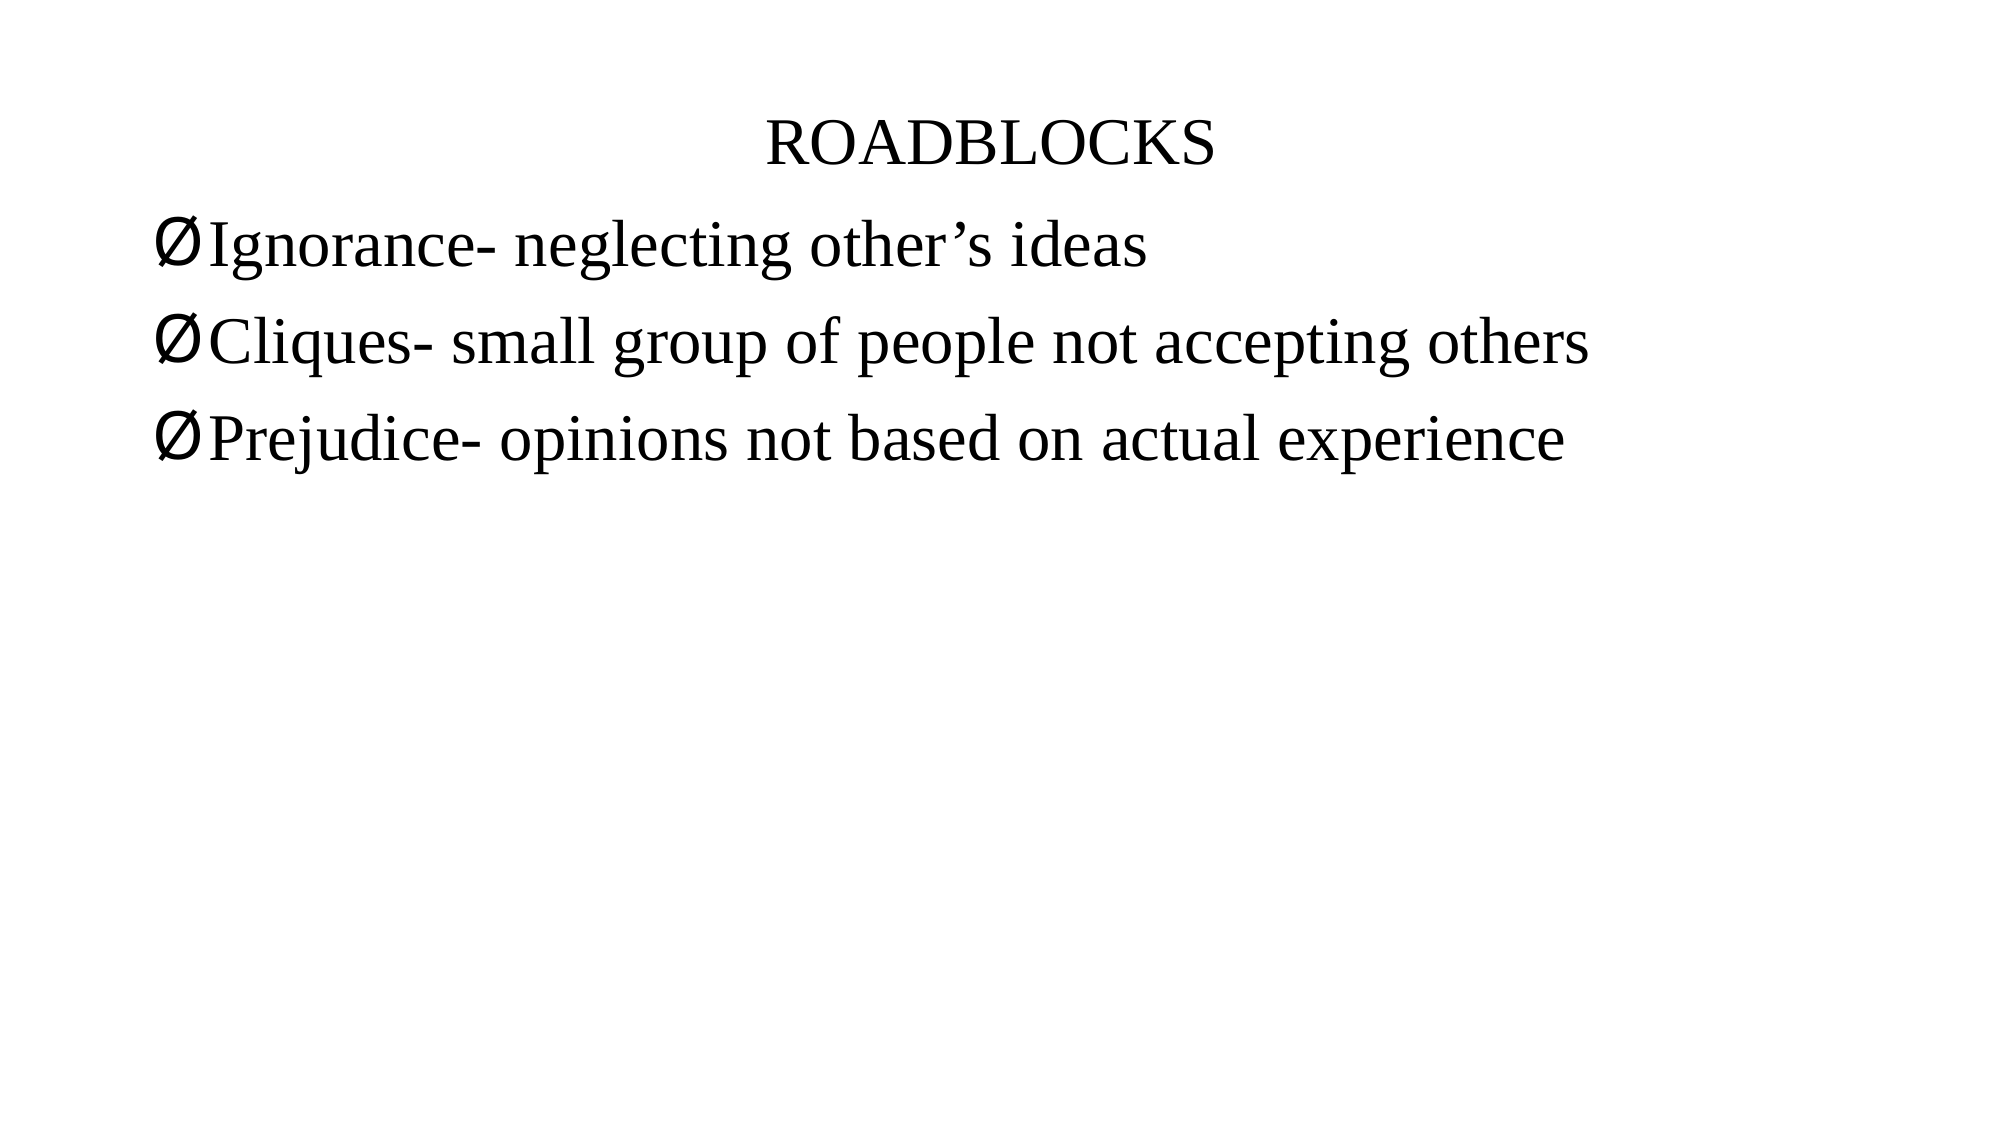

# ROADBLOCKS
Ignorance- neglecting other’s ideas
Cliques- small group of people not accepting others
Prejudice- opinions not based on actual experience